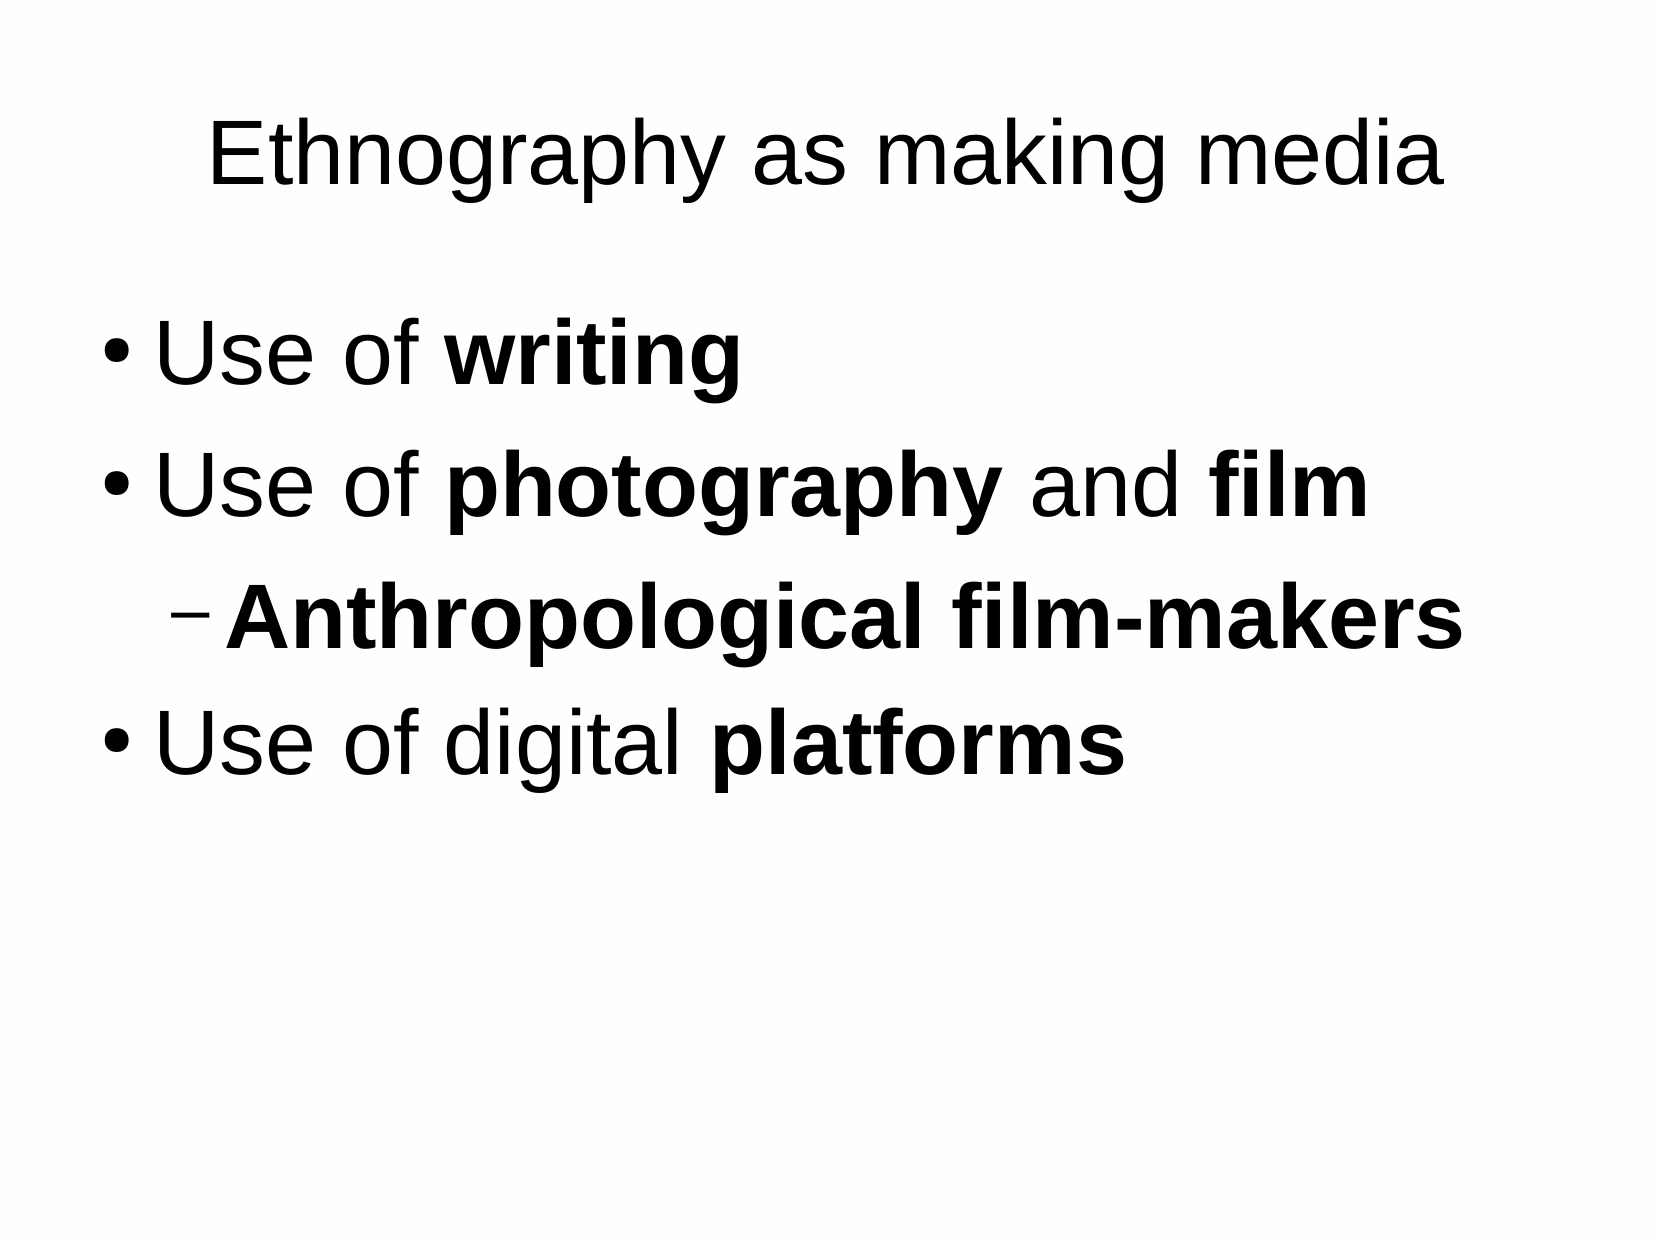

# Ethnography as making media
Use of writing
Use of photography and film
Anthropological film-makers
Use of digital platforms